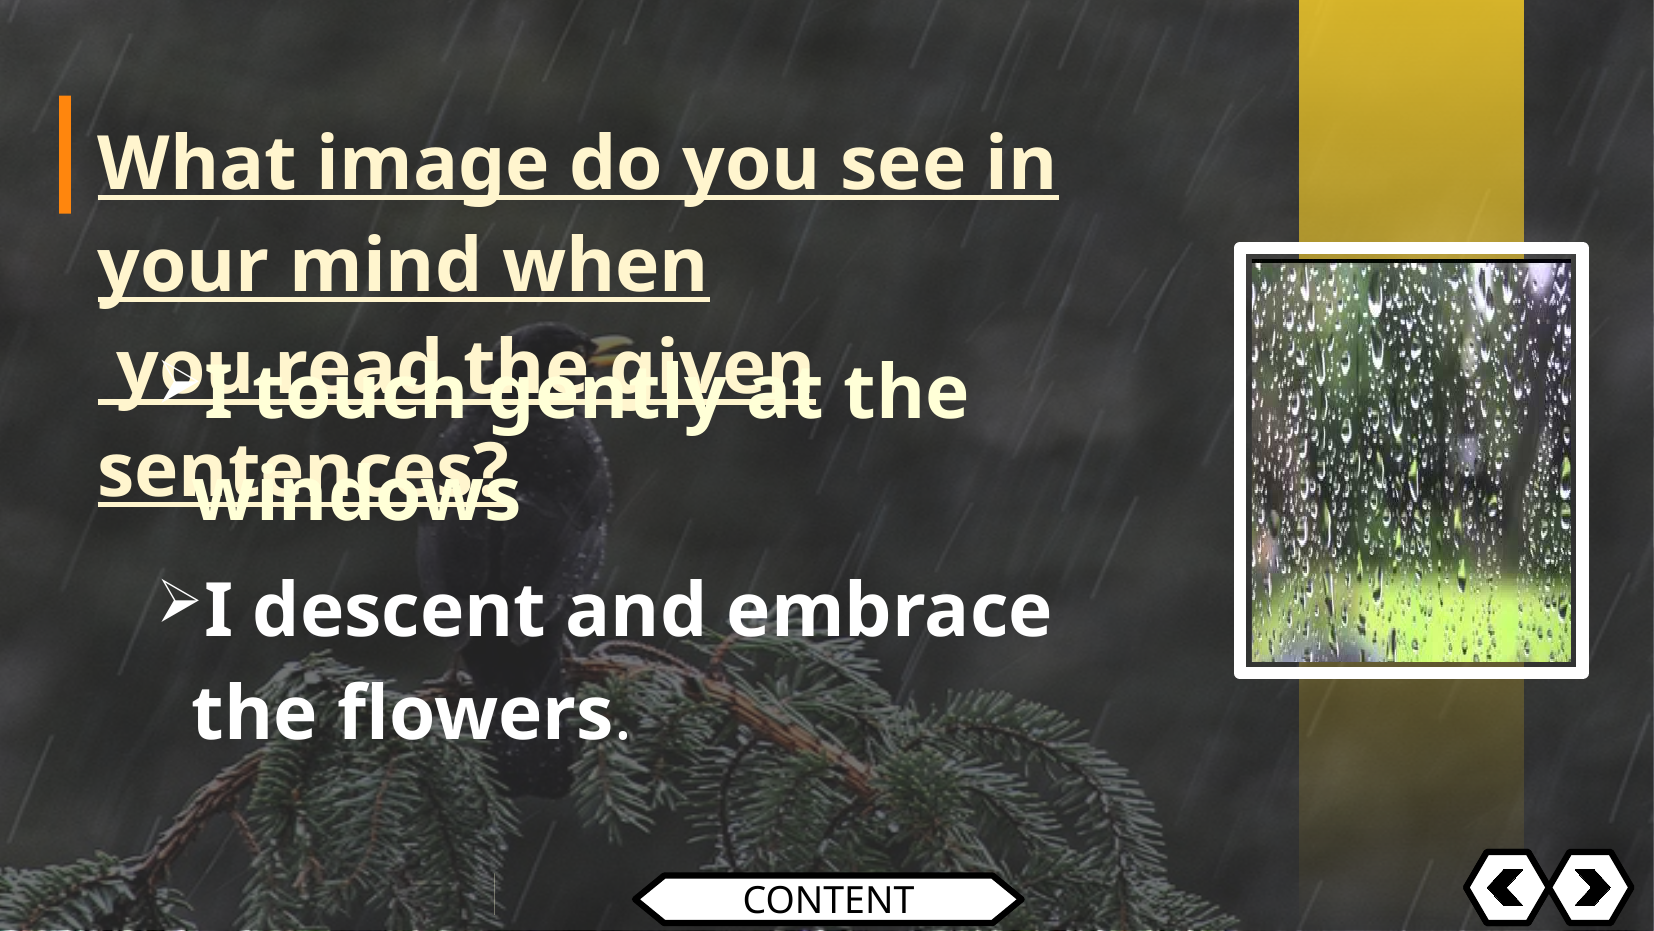

What image do you see in your mind when
 you read the given sentences?
I touch gently at the windows
I descent and embrace the flowers.
POETIC DEVICES
CONTENT